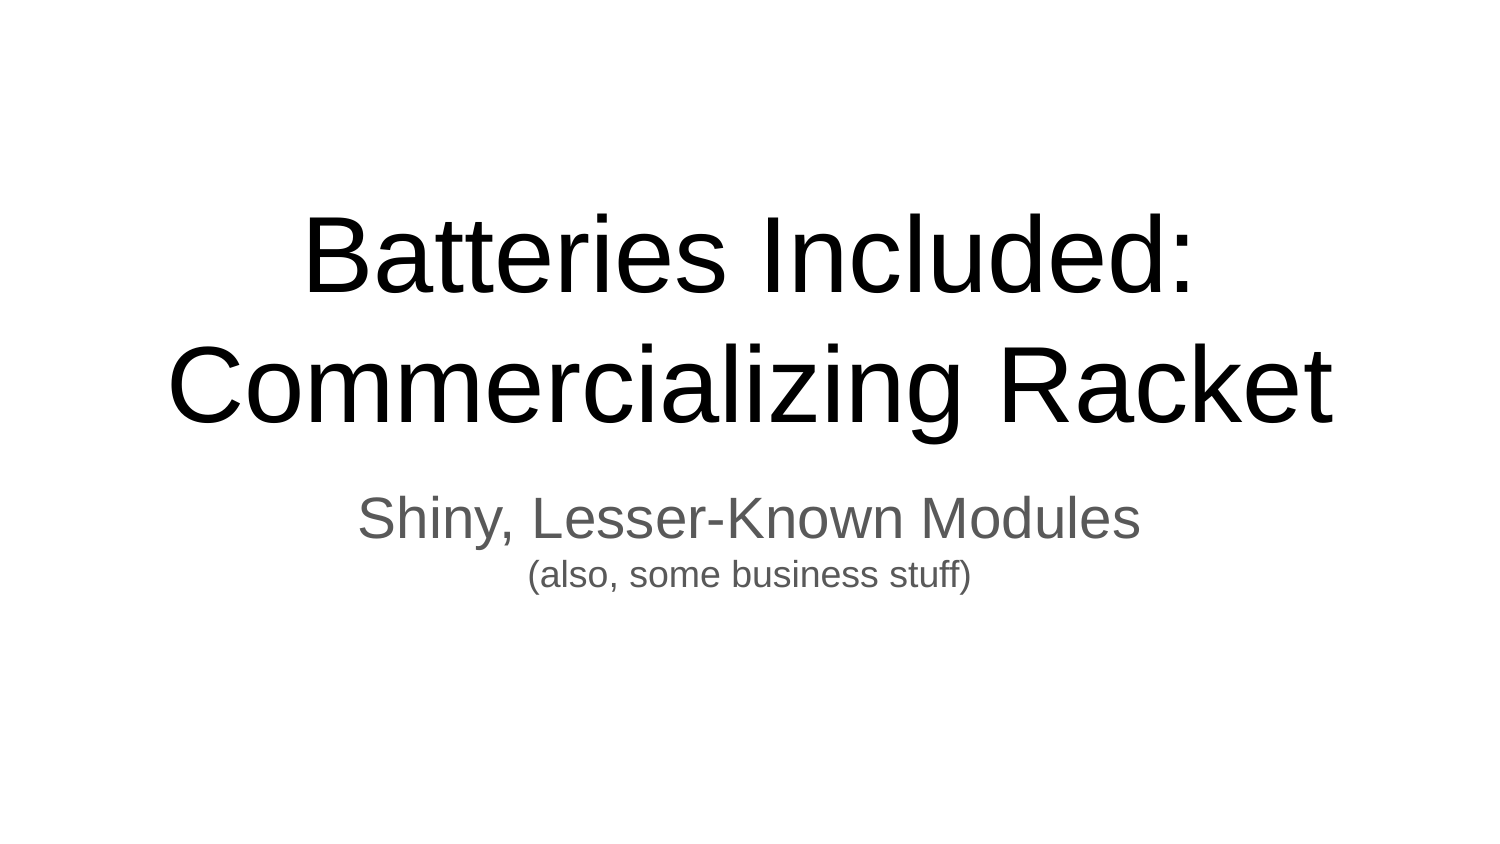

# Batteries Included: Commercializing Racket
Shiny, Lesser-Known Modules
(also, some business stuff)